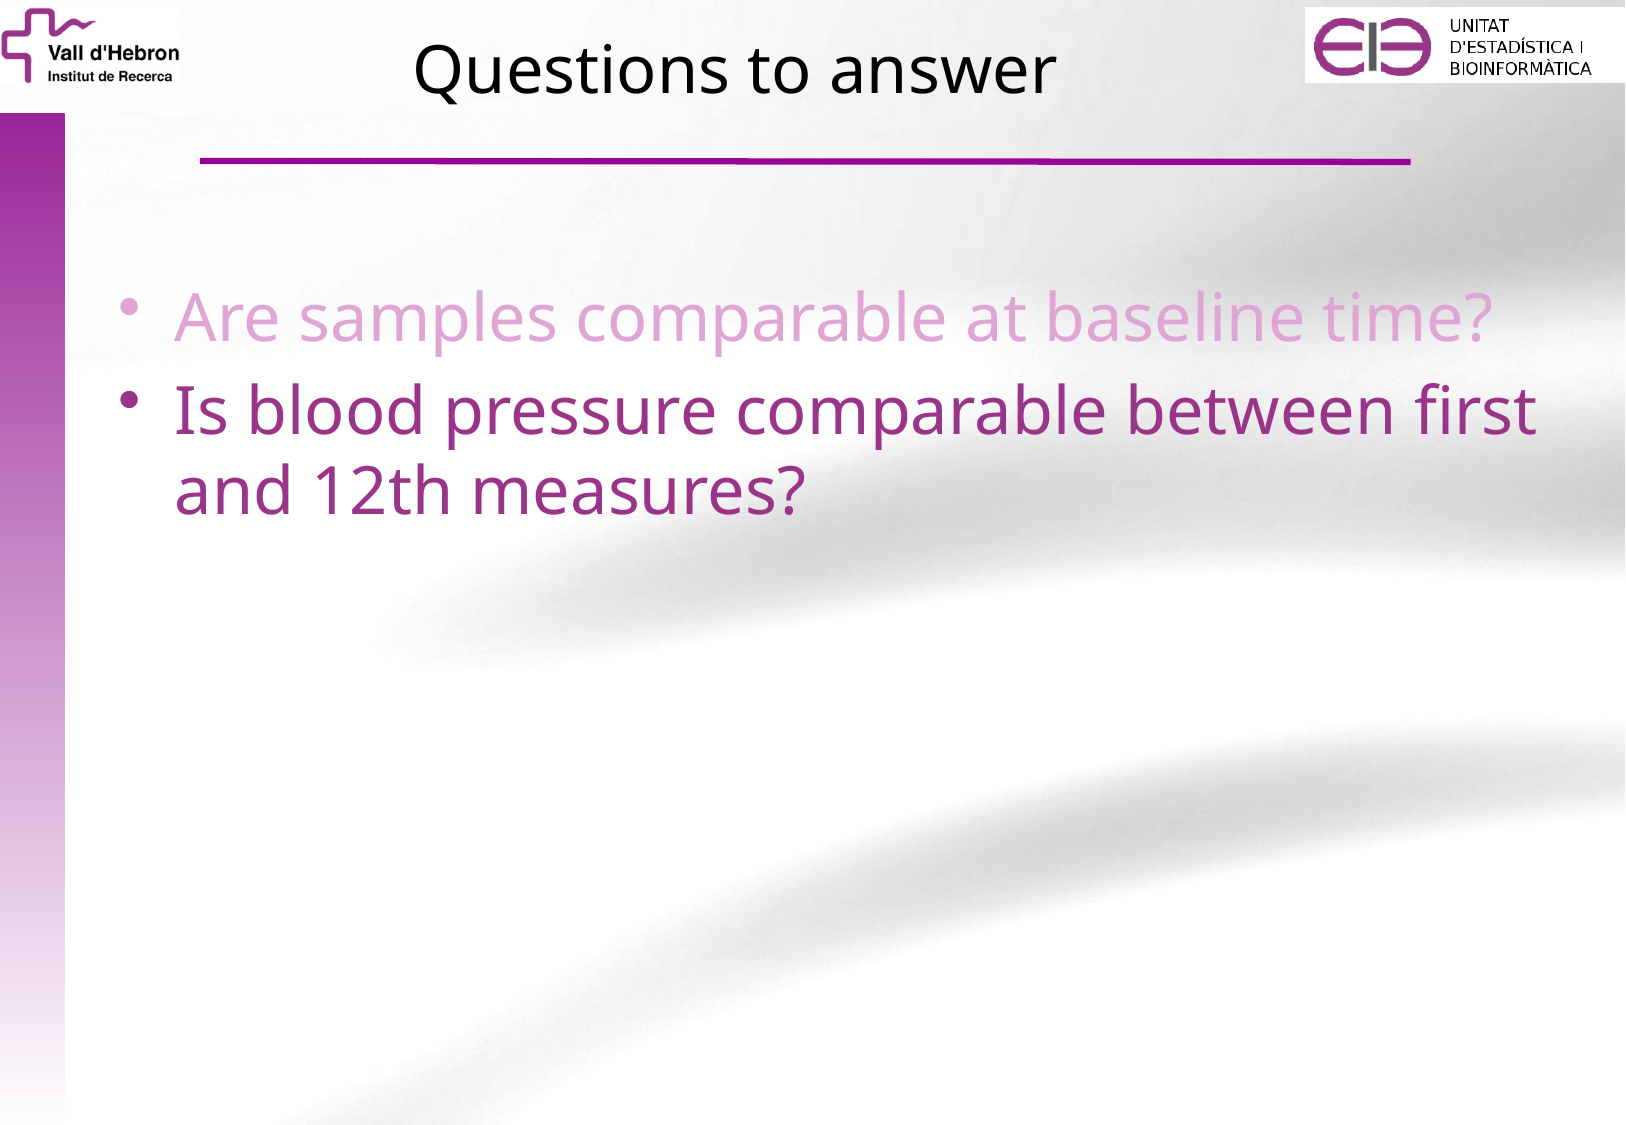

Questions to answer
# Are samples comparable at baseline time?
Is blood pressure comparable between first and 12th measures?